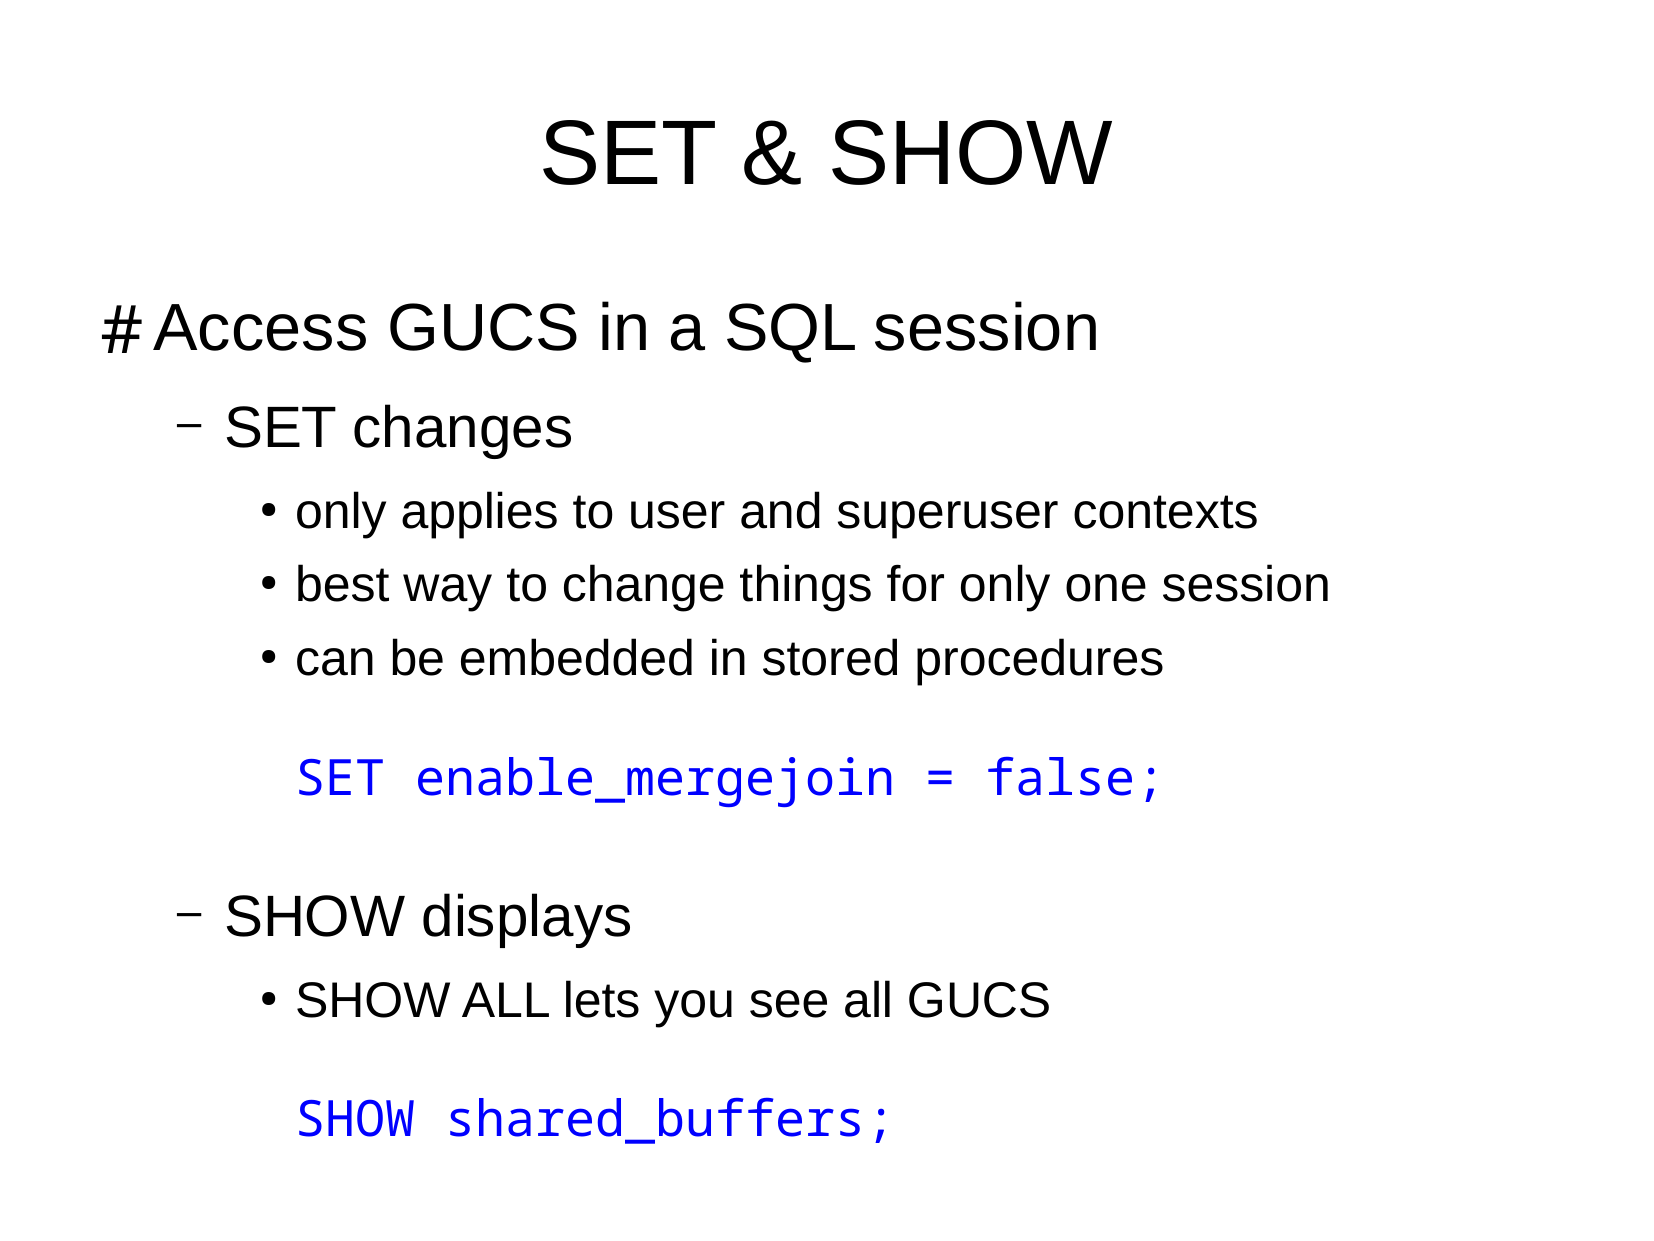

# SET & SHOW
Access GUCS in a SQL session
SET changes
only applies to user and superuser contexts
best way to change things for only one session
can be embedded in stored procedures
SET enable_mergejoin = false;
SHOW displays
SHOW ALL lets you see all GUCS
SHOW shared_buffers;